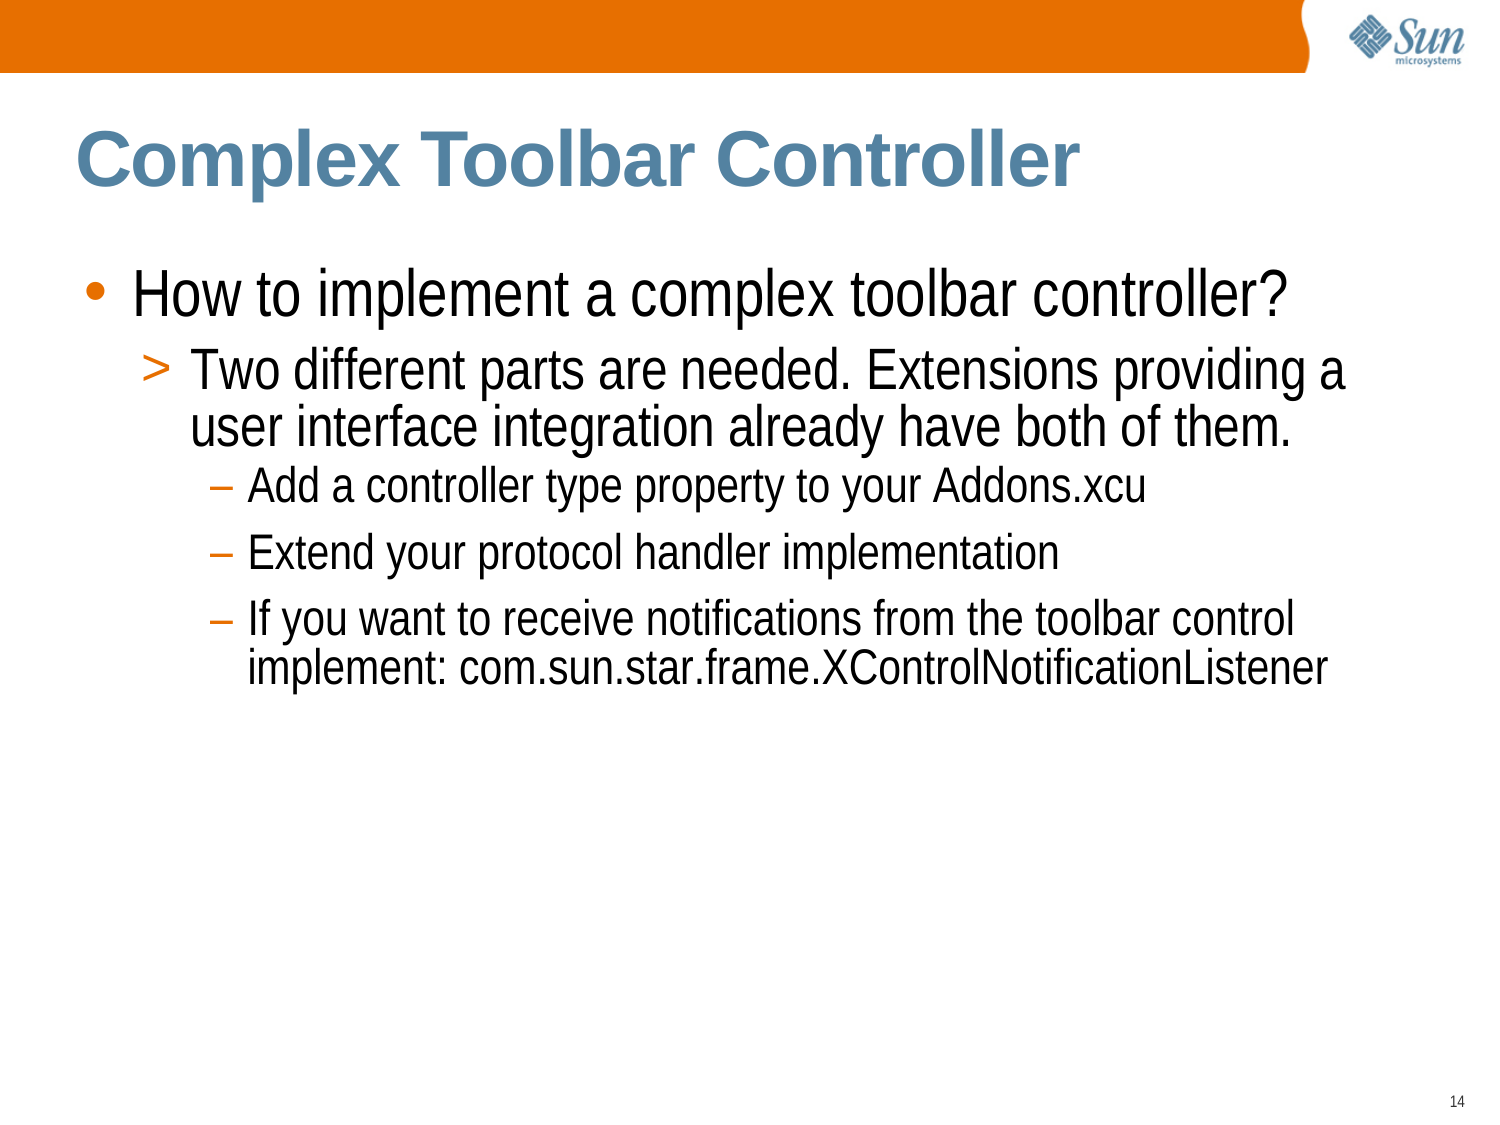

# Complex Toolbar Controller
How to implement a complex toolbar controller?
Two different parts are needed. Extensions providing a user interface integration already have both of them.
Add a controller type property to your Addons.xcu
Extend your protocol handler implementation
If you want to receive notifications from the toolbar control implement: com.sun.star.frame.XControlNotificationListener